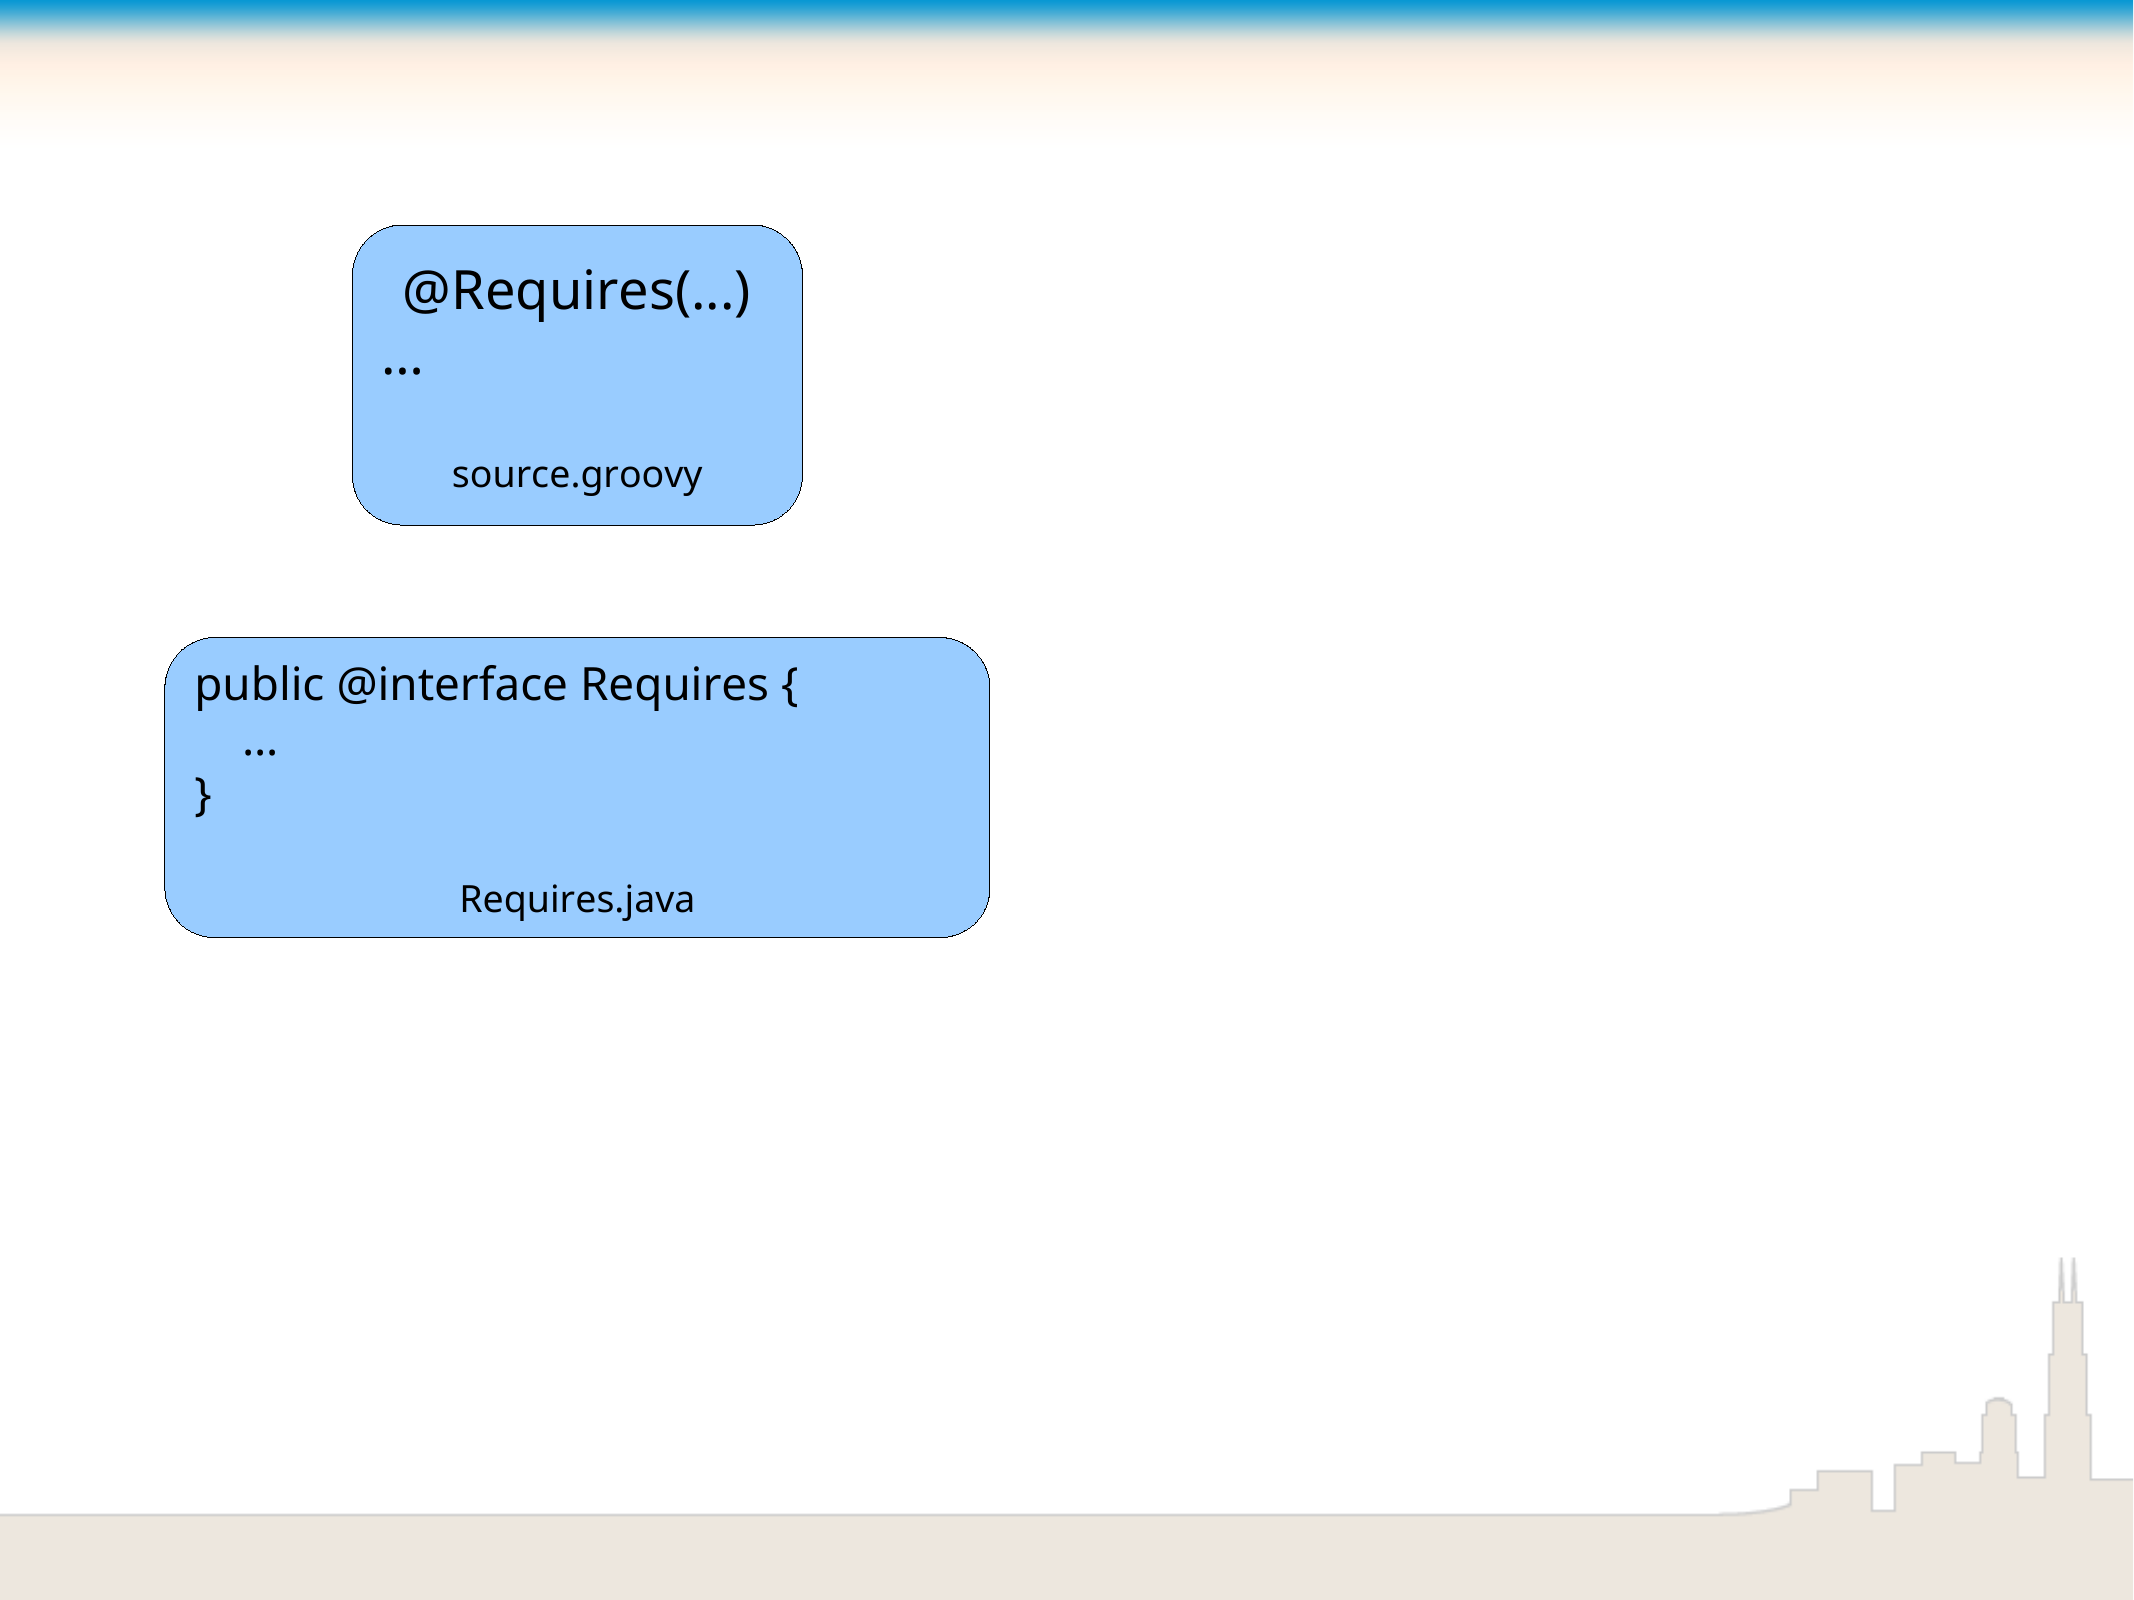

@Requires(...)
…
source.groovy
public @interface Requires {
 …
}
Requires.java